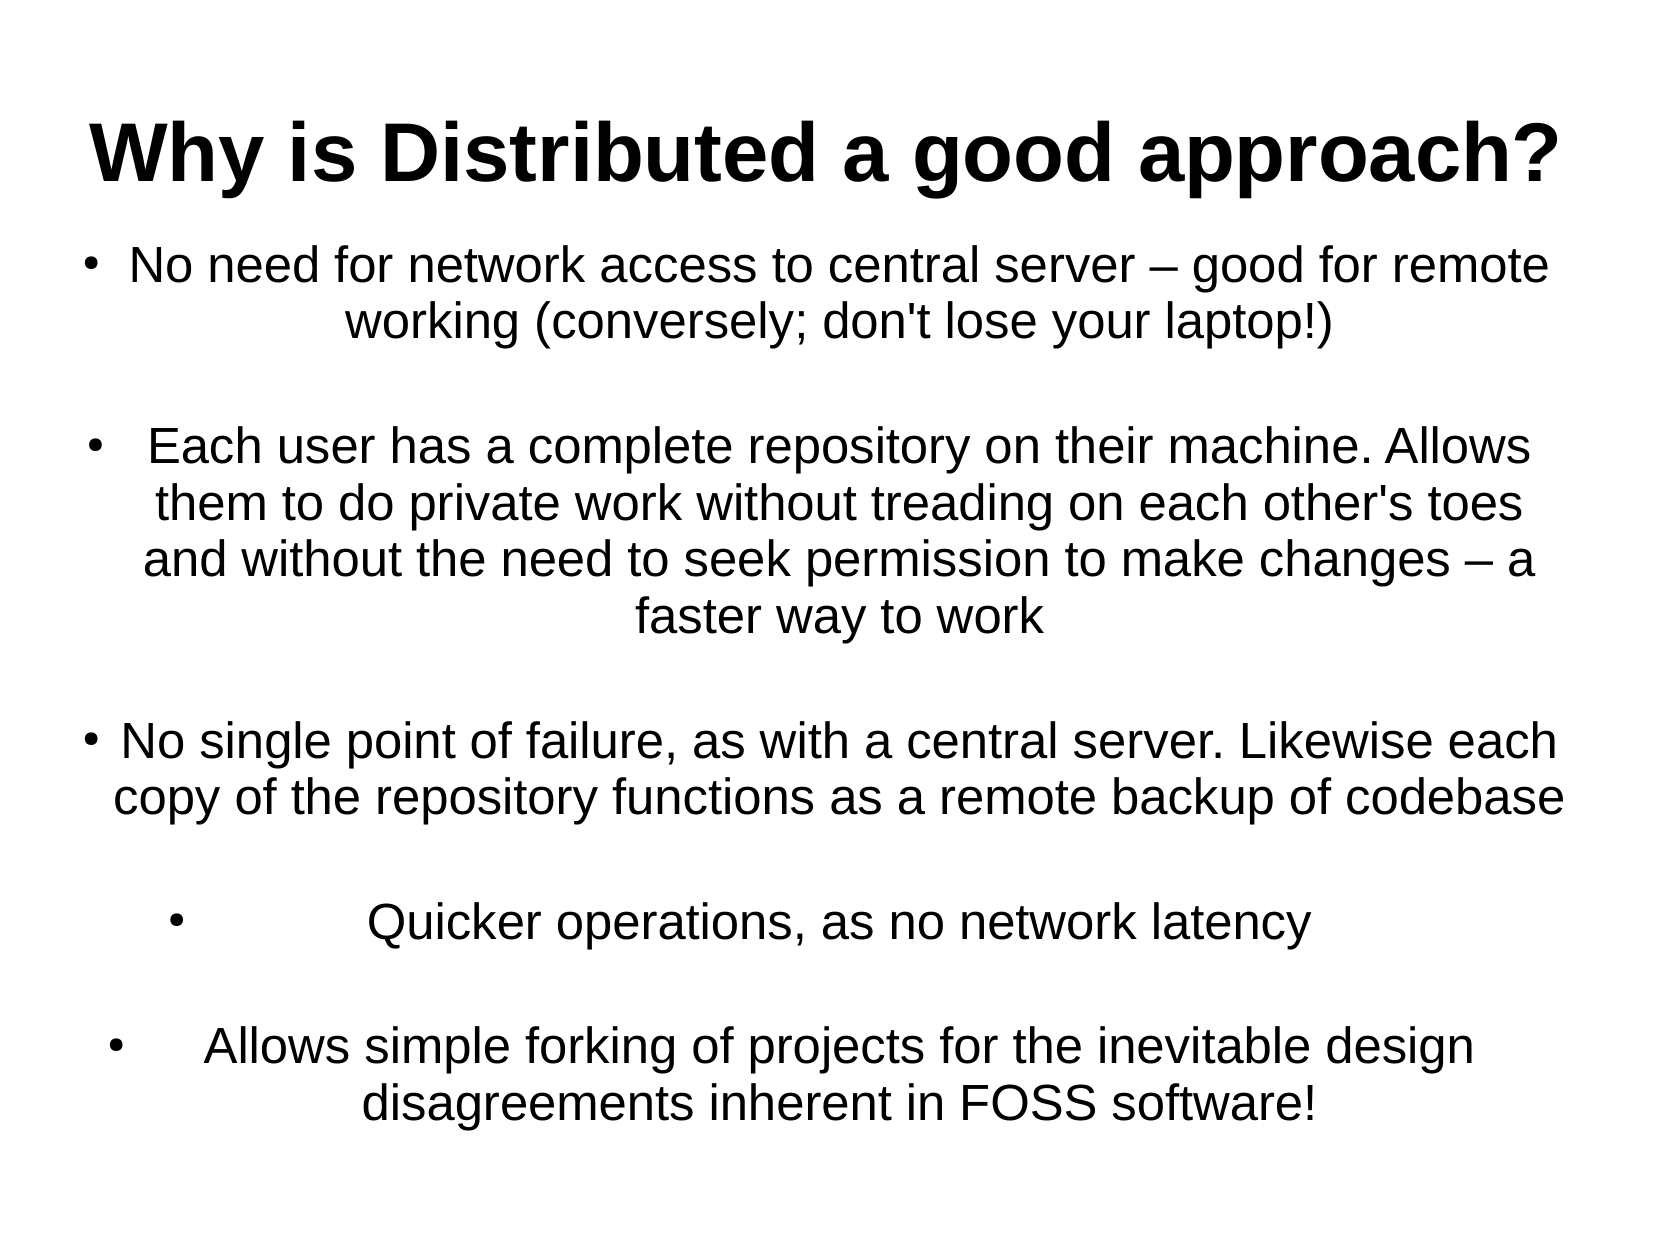

# Why is Distributed a good approach?
No need for network access to central server – good for remote working (conversely; don't lose your laptop!)
Each user has a complete repository on their machine. Allows them to do private work without treading on each other's toes and without the need to seek permission to make changes – a faster way to work
No single point of failure, as with a central server. Likewise each copy of the repository functions as a remote backup of codebase
Quicker operations, as no network latency
Allows simple forking of projects for the inevitable design disagreements inherent in FOSS software!